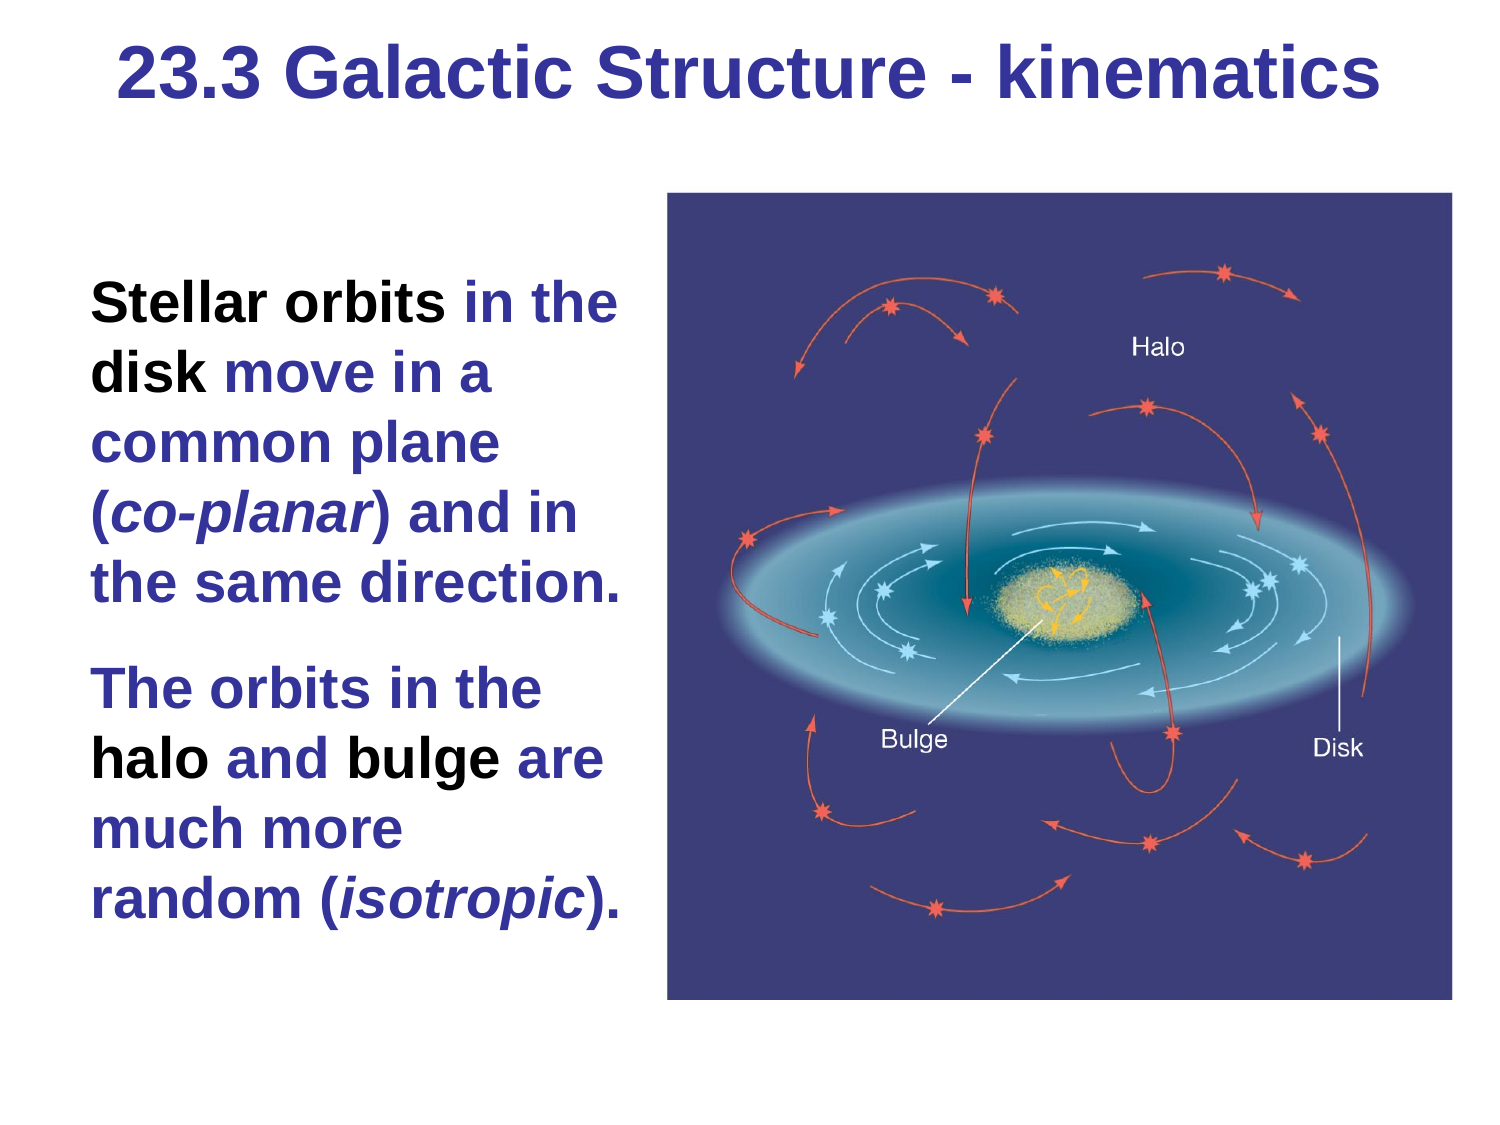

# 23.3 Galactic Structure - kinematics
Stellar orbits in the disk move in a common plane (co-planar) and in the same direction.
The orbits in the halo and bulge are much more random (isotropic).